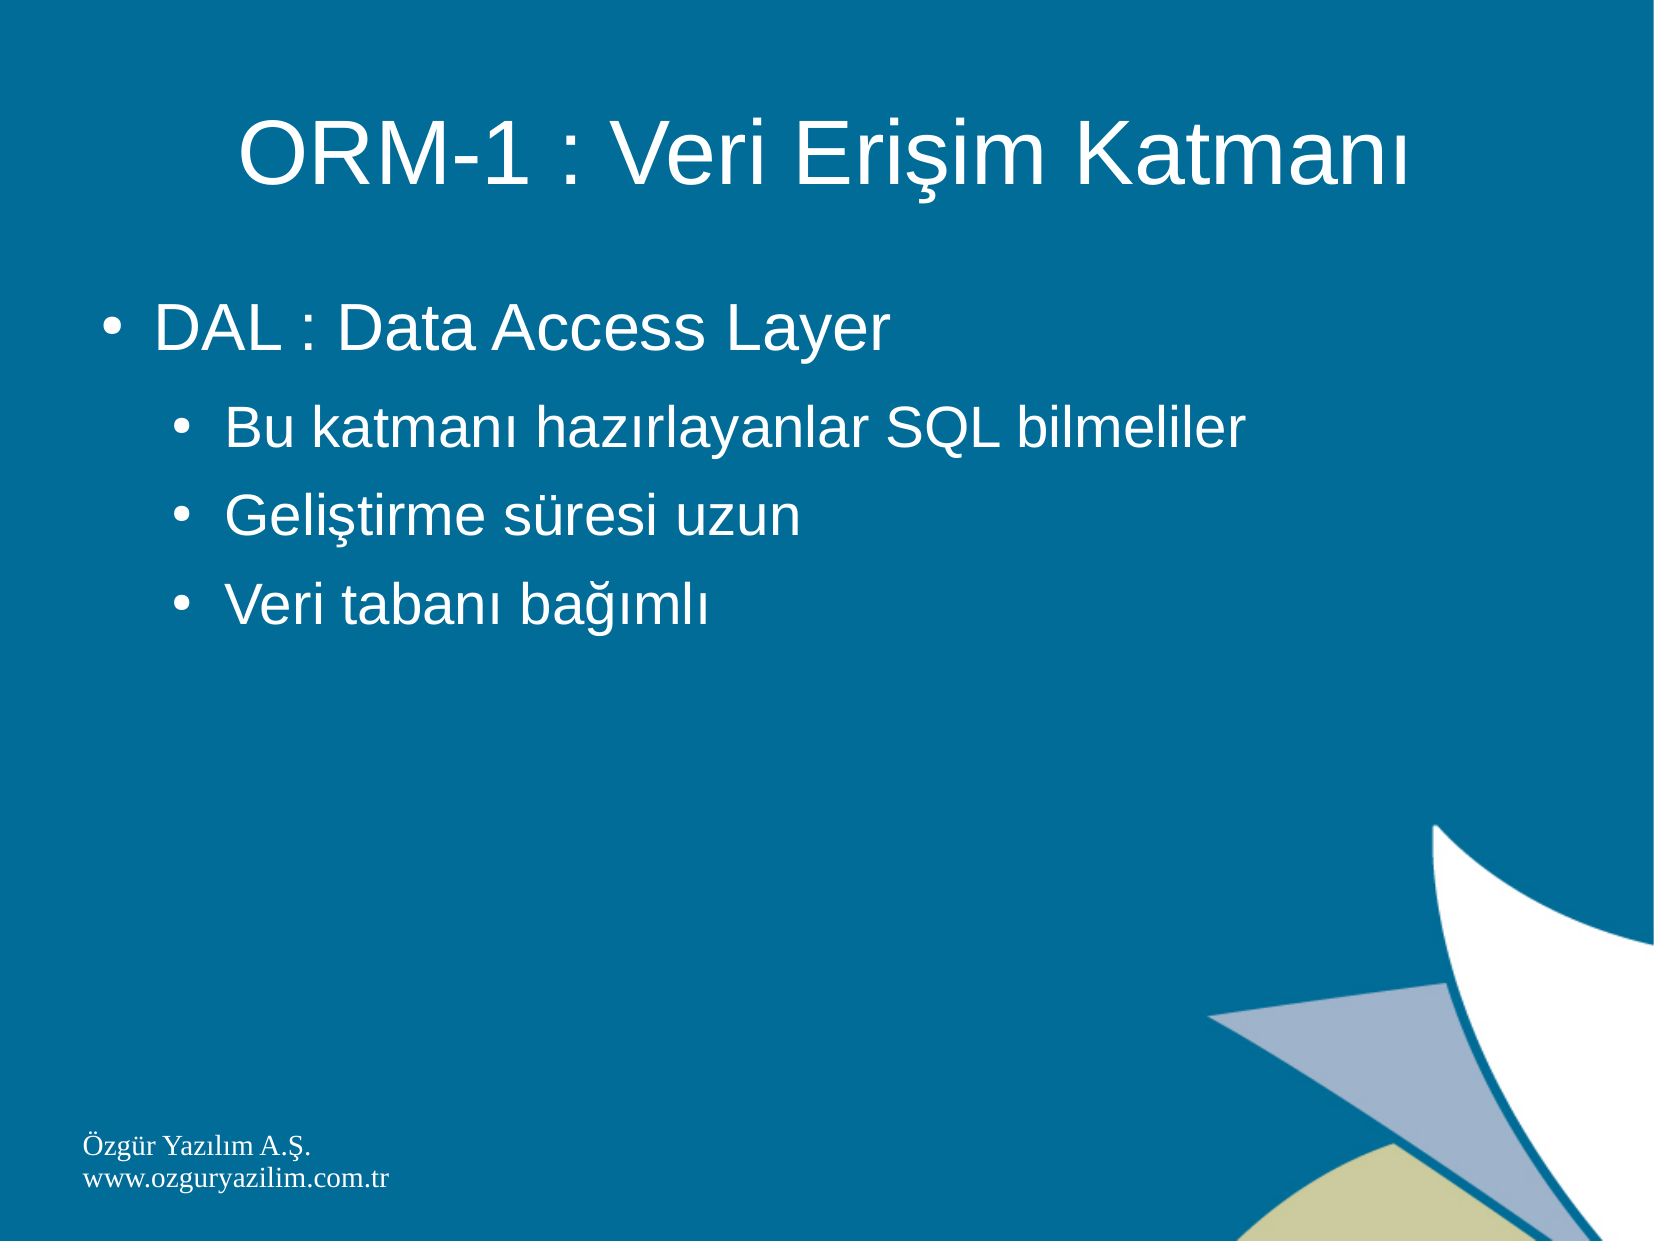

# ORM-1 : Veri Erişim Katmanı
DAL : Data Access Layer
Bu katmanı hazırlayanlar SQL bilmeliler
Geliştirme süresi uzun
Veri tabanı bağımlı